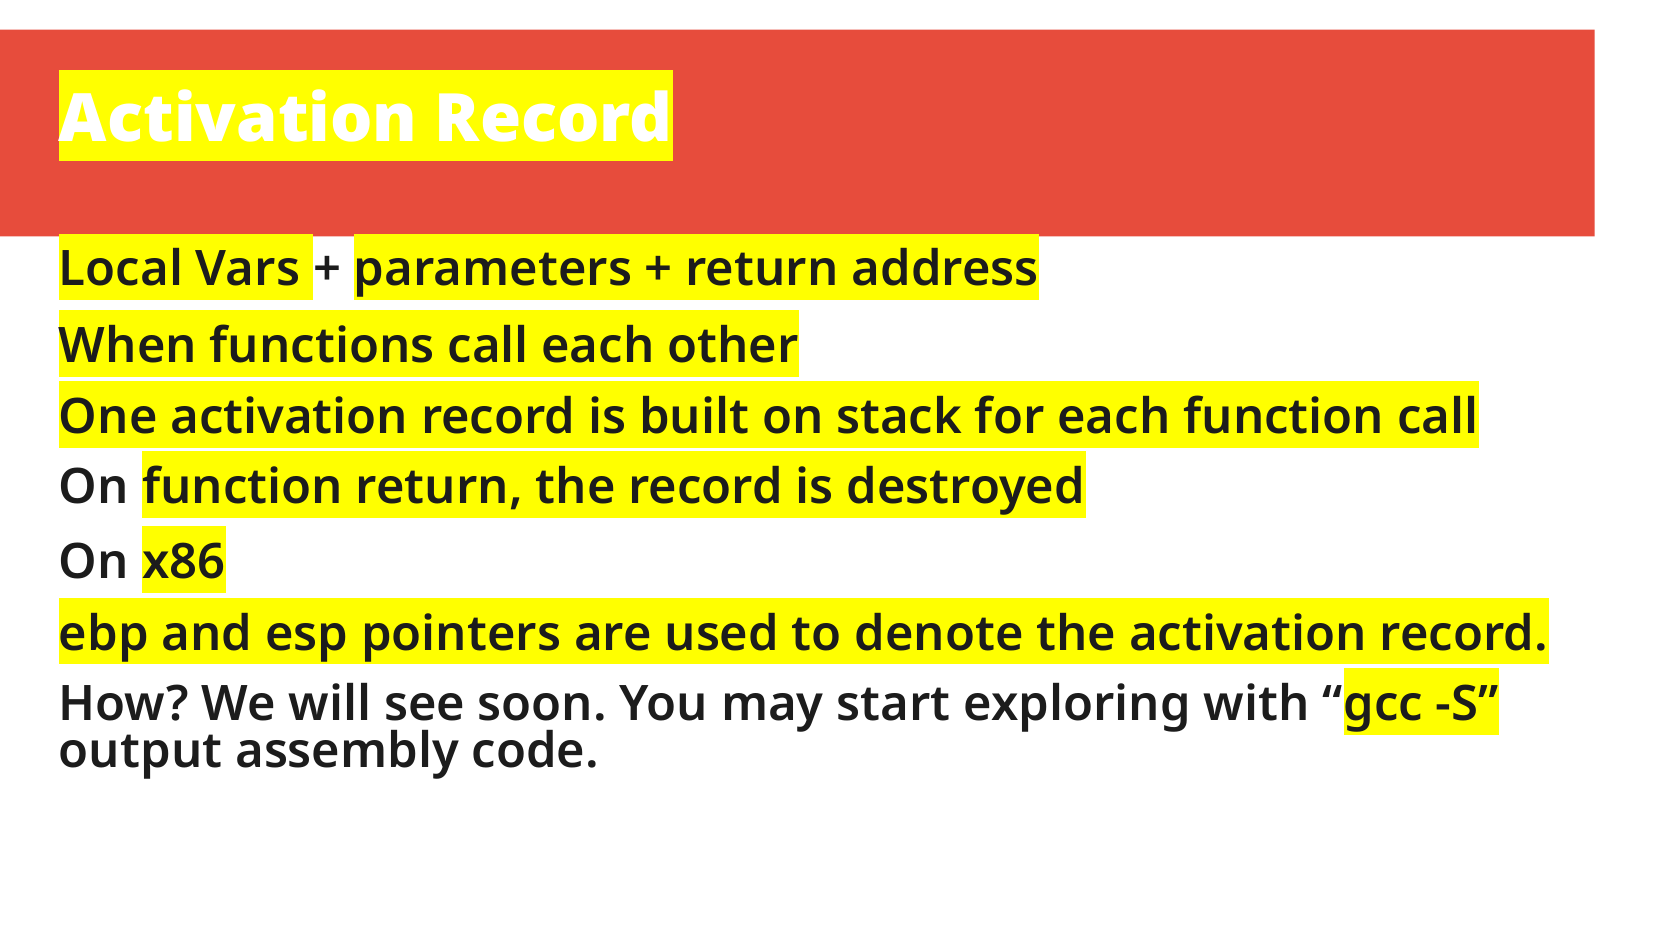

# Activation Record
Local Vars + parameters + return address
When functions call each other
One activation record is built on stack for each function call
On function return, the record is destroyed
On x86
ebp and esp pointers are used to denote the activation record.
How? We will see soon. You may start exploring with “gcc -S” output assembly code.
8